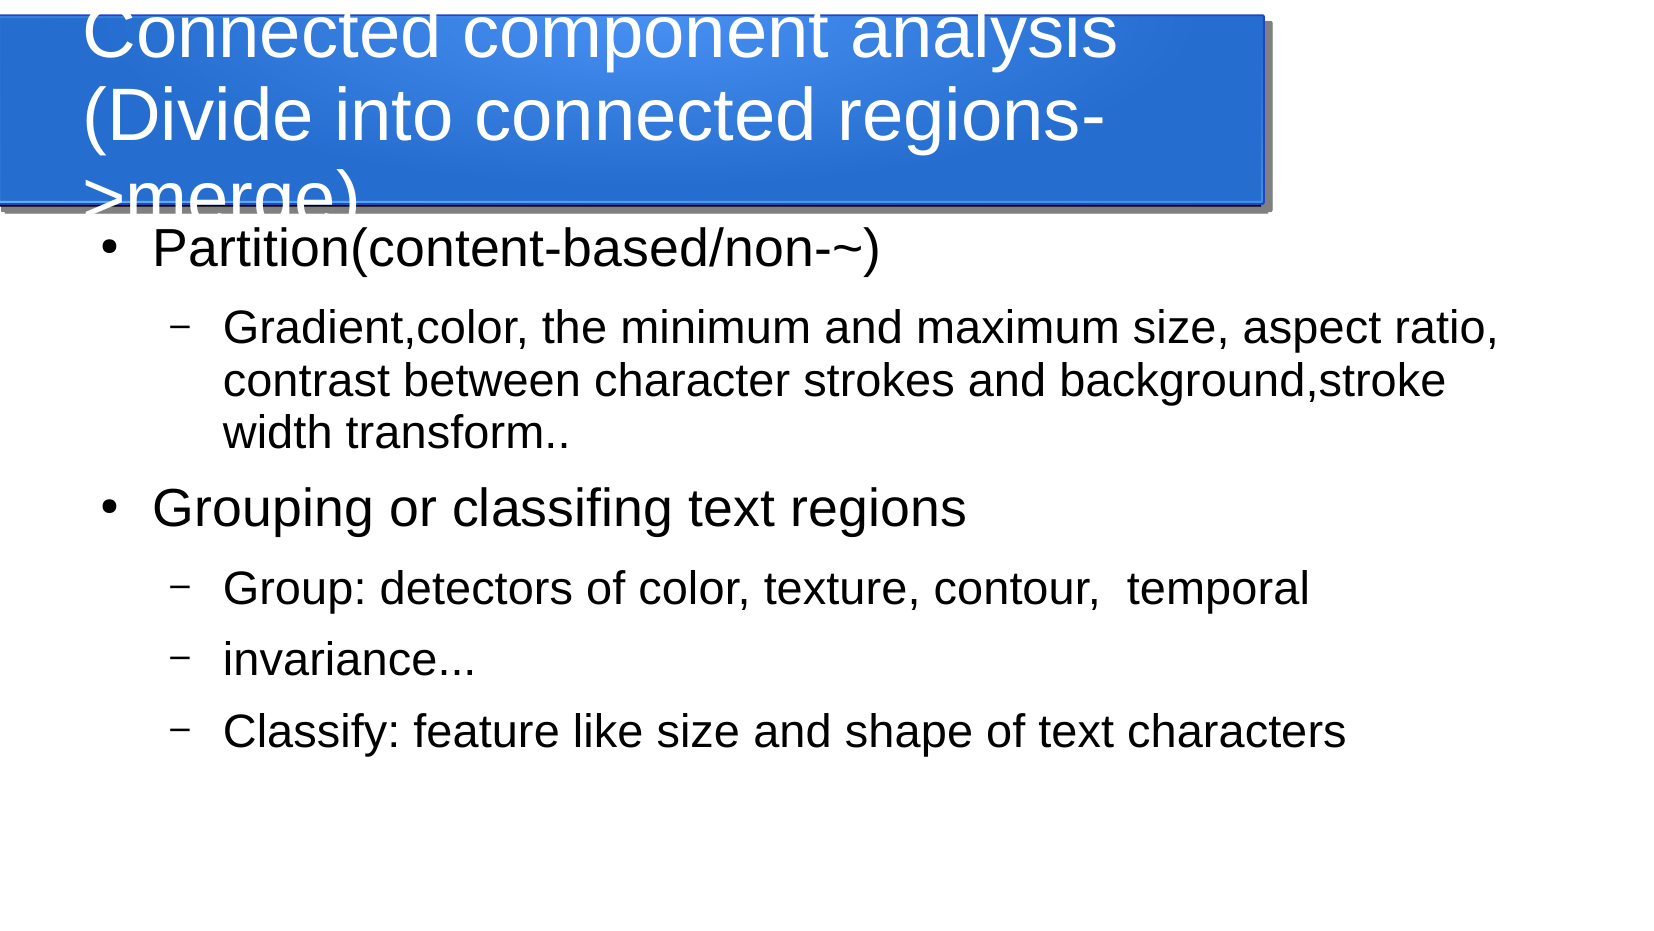

# Connected component analysis (Divide into connected regions->merge)
Partition(content-based/non-~)
Gradient,color, the minimum and maximum size, aspect ratio, contrast between character strokes and background,stroke width transform..
Grouping or classifing text regions
Group: detectors of color, texture, contour, temporal
invariance...
Classify: feature like size and shape of text characters